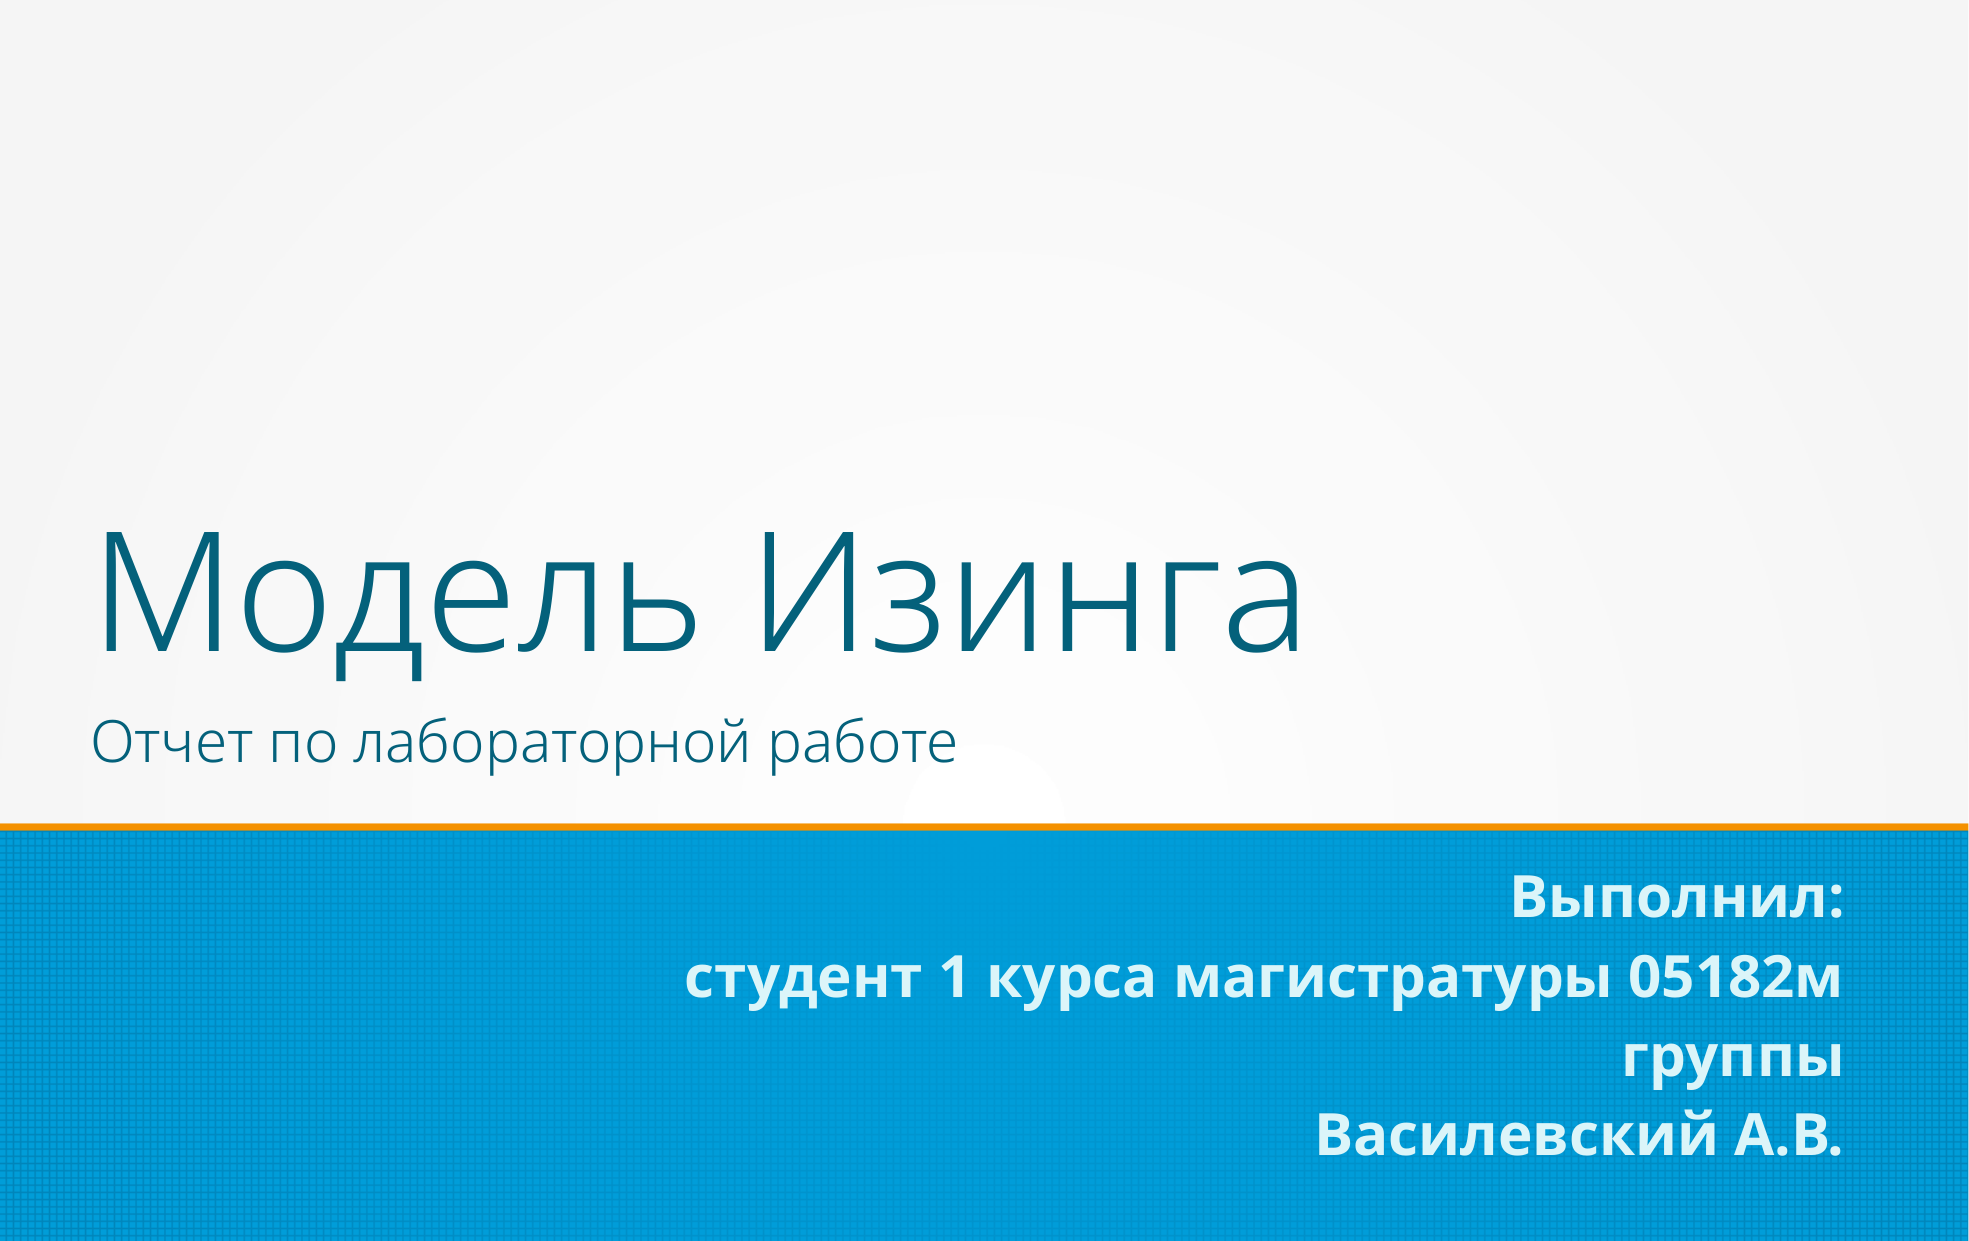

# Модель Изинга Отчет по лабораторной работе
						Выполнил:
студент 1 курса магистратуры 05182м группы
Василевский А.В.